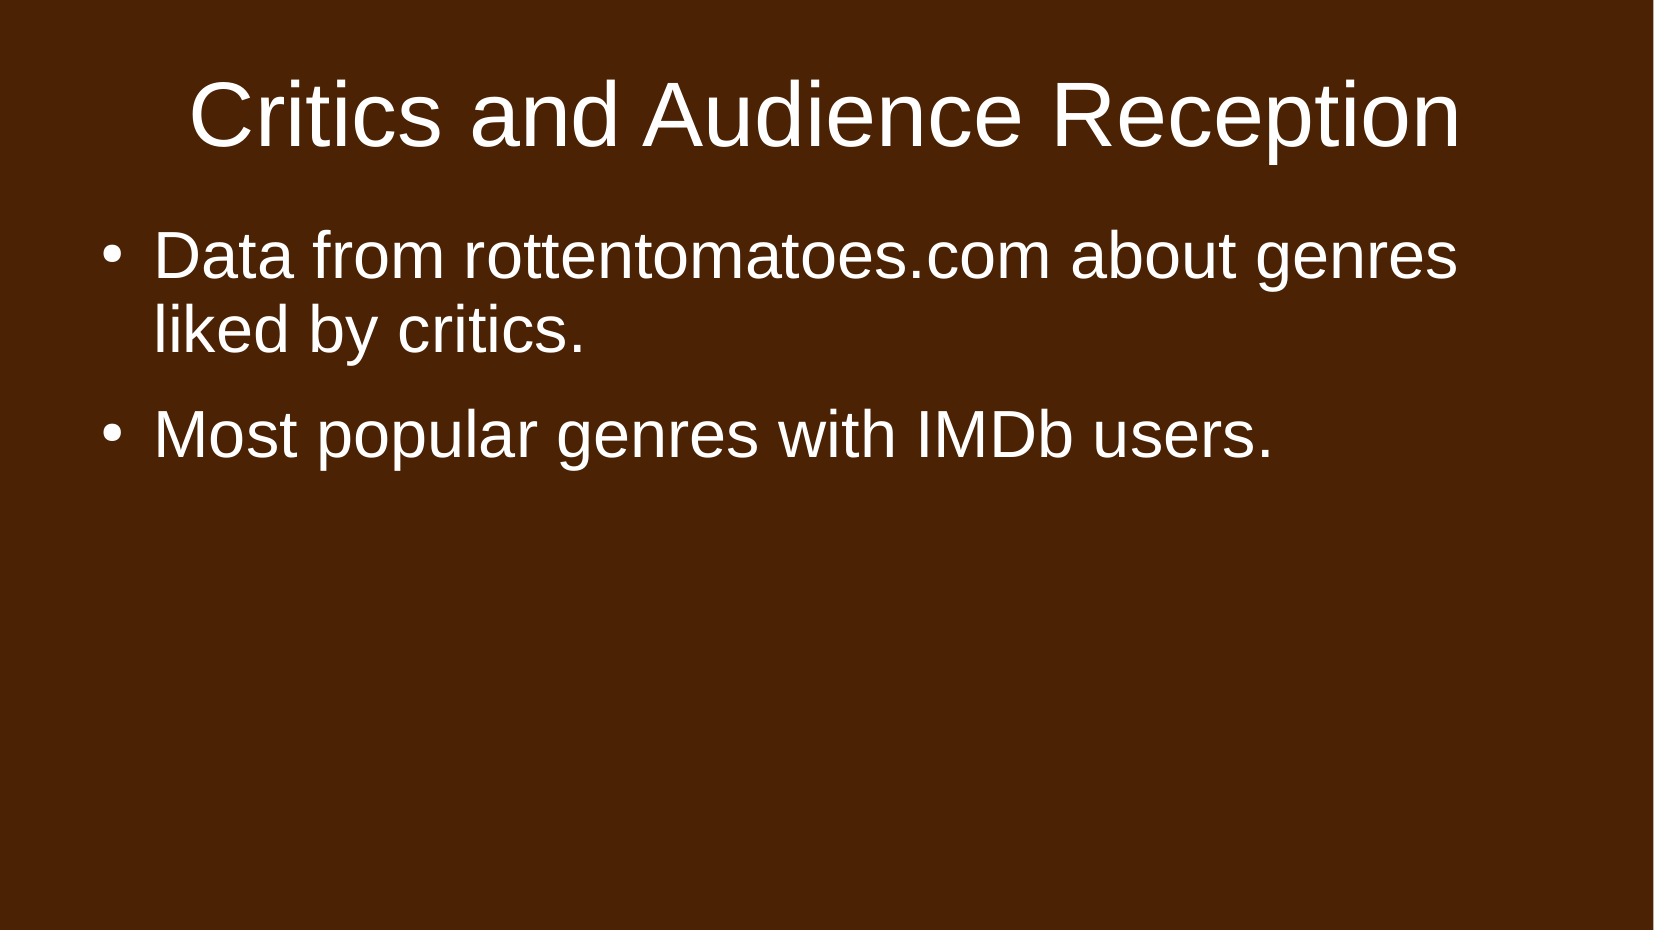

# Critics and Audience Reception
Data from rottentomatoes.com about genres liked by critics.
Most popular genres with IMDb users.